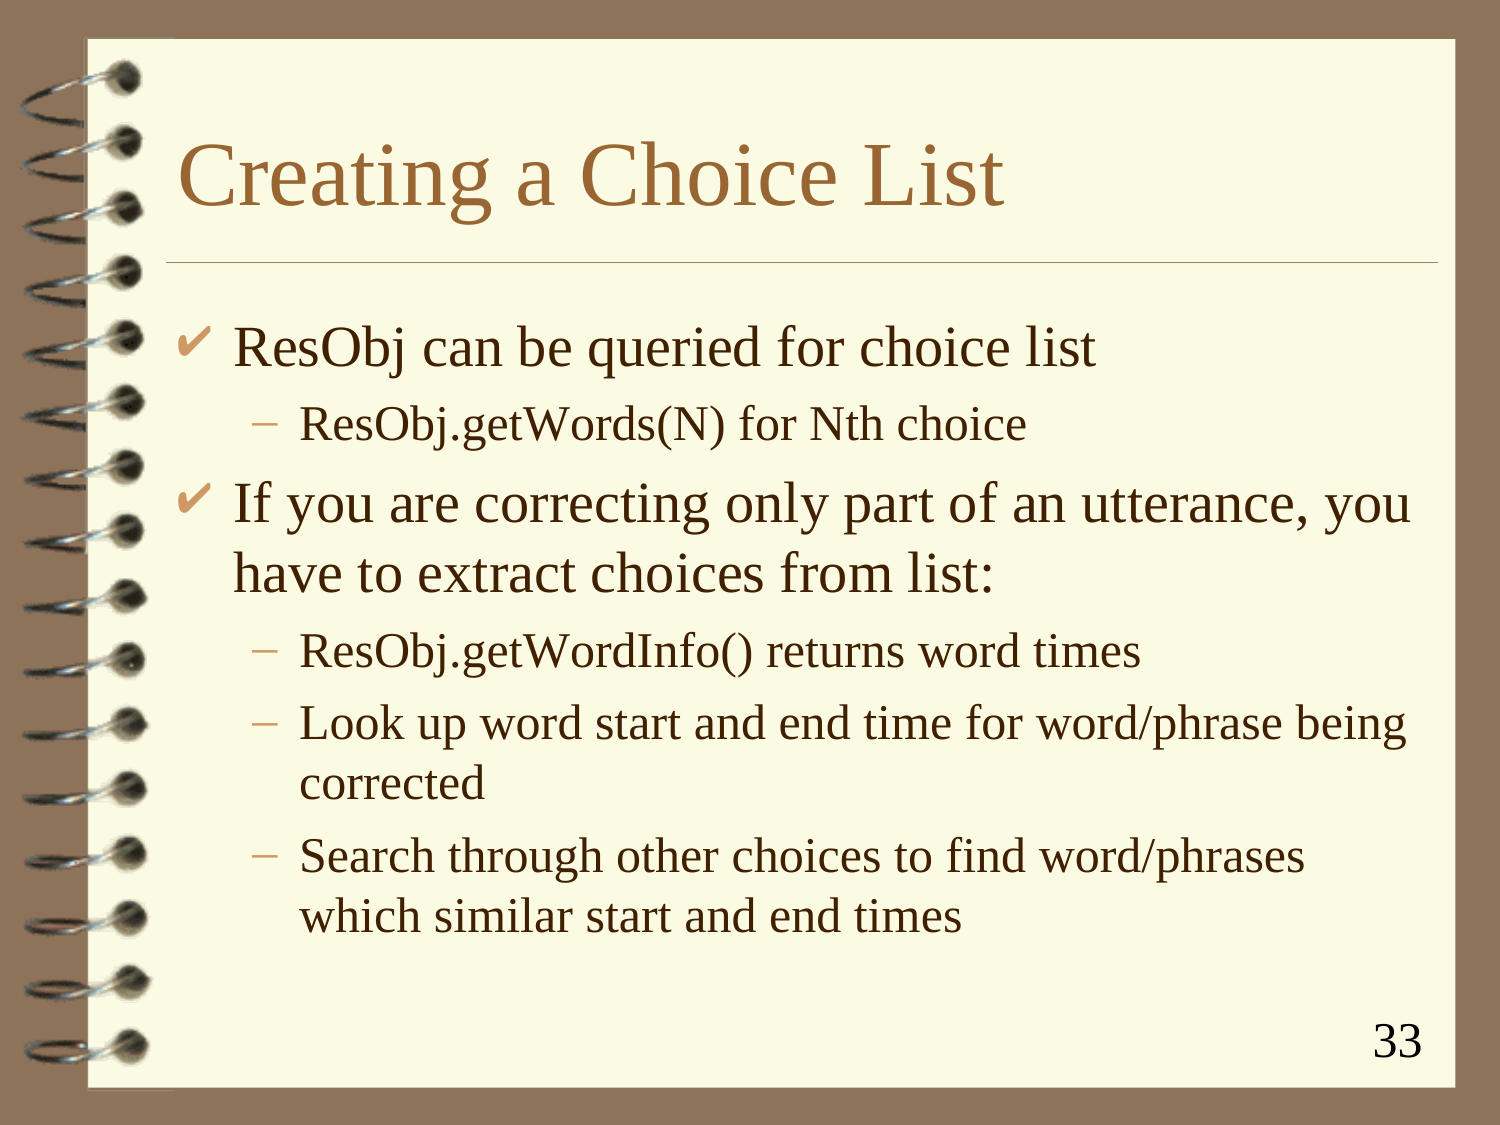

# Creating a Choice List
ResObj can be queried for choice list
ResObj.getWords(N) for Nth choice
If you are correcting only part of an utterance, you have to extract choices from list:
ResObj.getWordInfo() returns word times
Look up word start and end time for word/phrase being corrected
Search through other choices to find word/phrases which similar start and end times
33